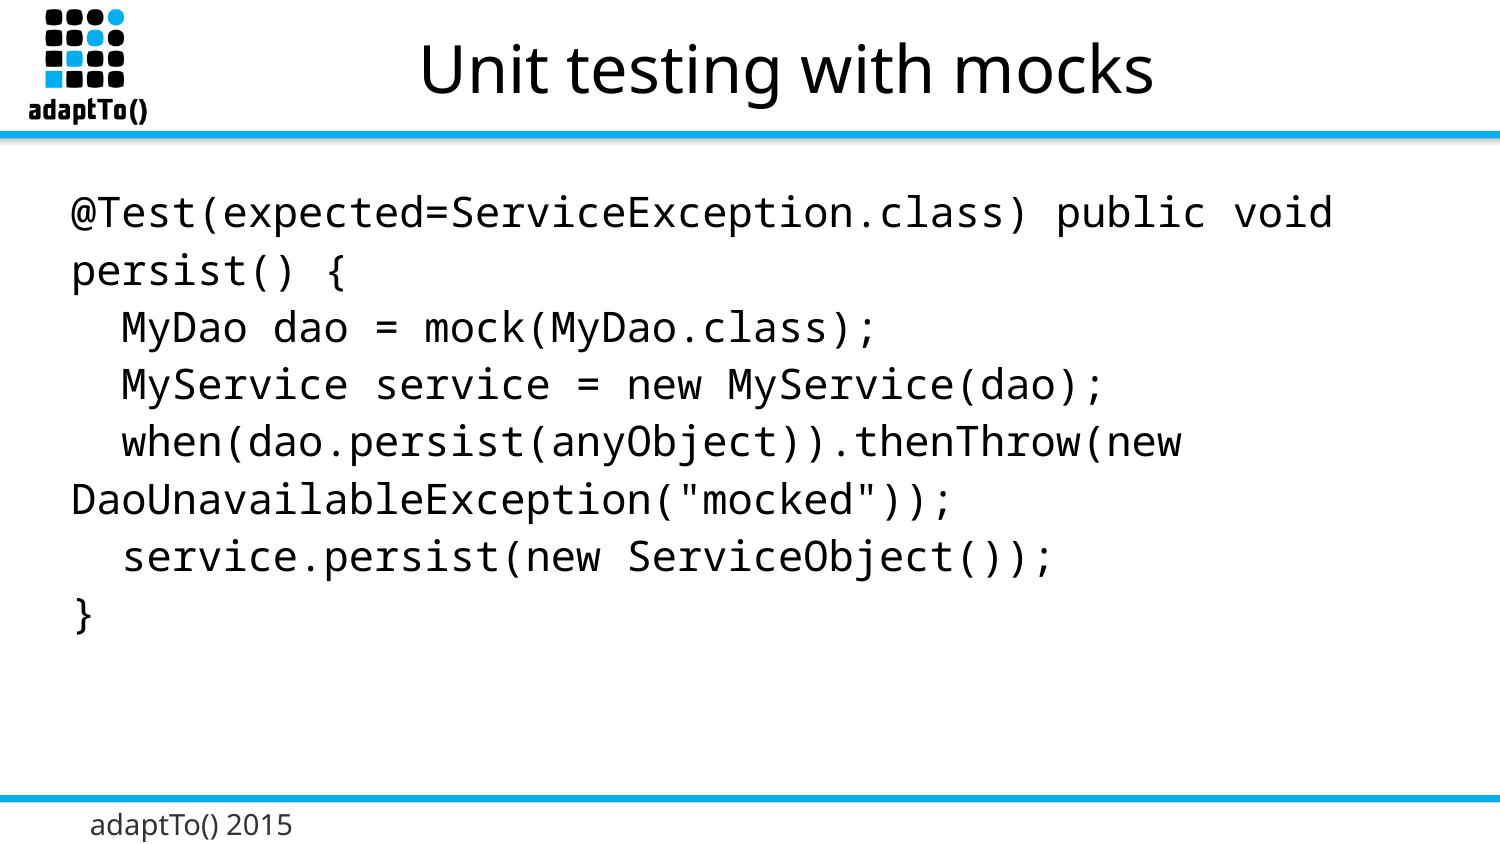

# Unit testing with mocks
@Test(expected=ServiceException.class) public void persist() {
 MyDao dao = mock(MyDao.class);
 MyService service = new MyService(dao);
 when(dao.persist(anyObject)).thenThrow(new DaoUnavailableException("mocked"));
 service.persist(new ServiceObject());
}